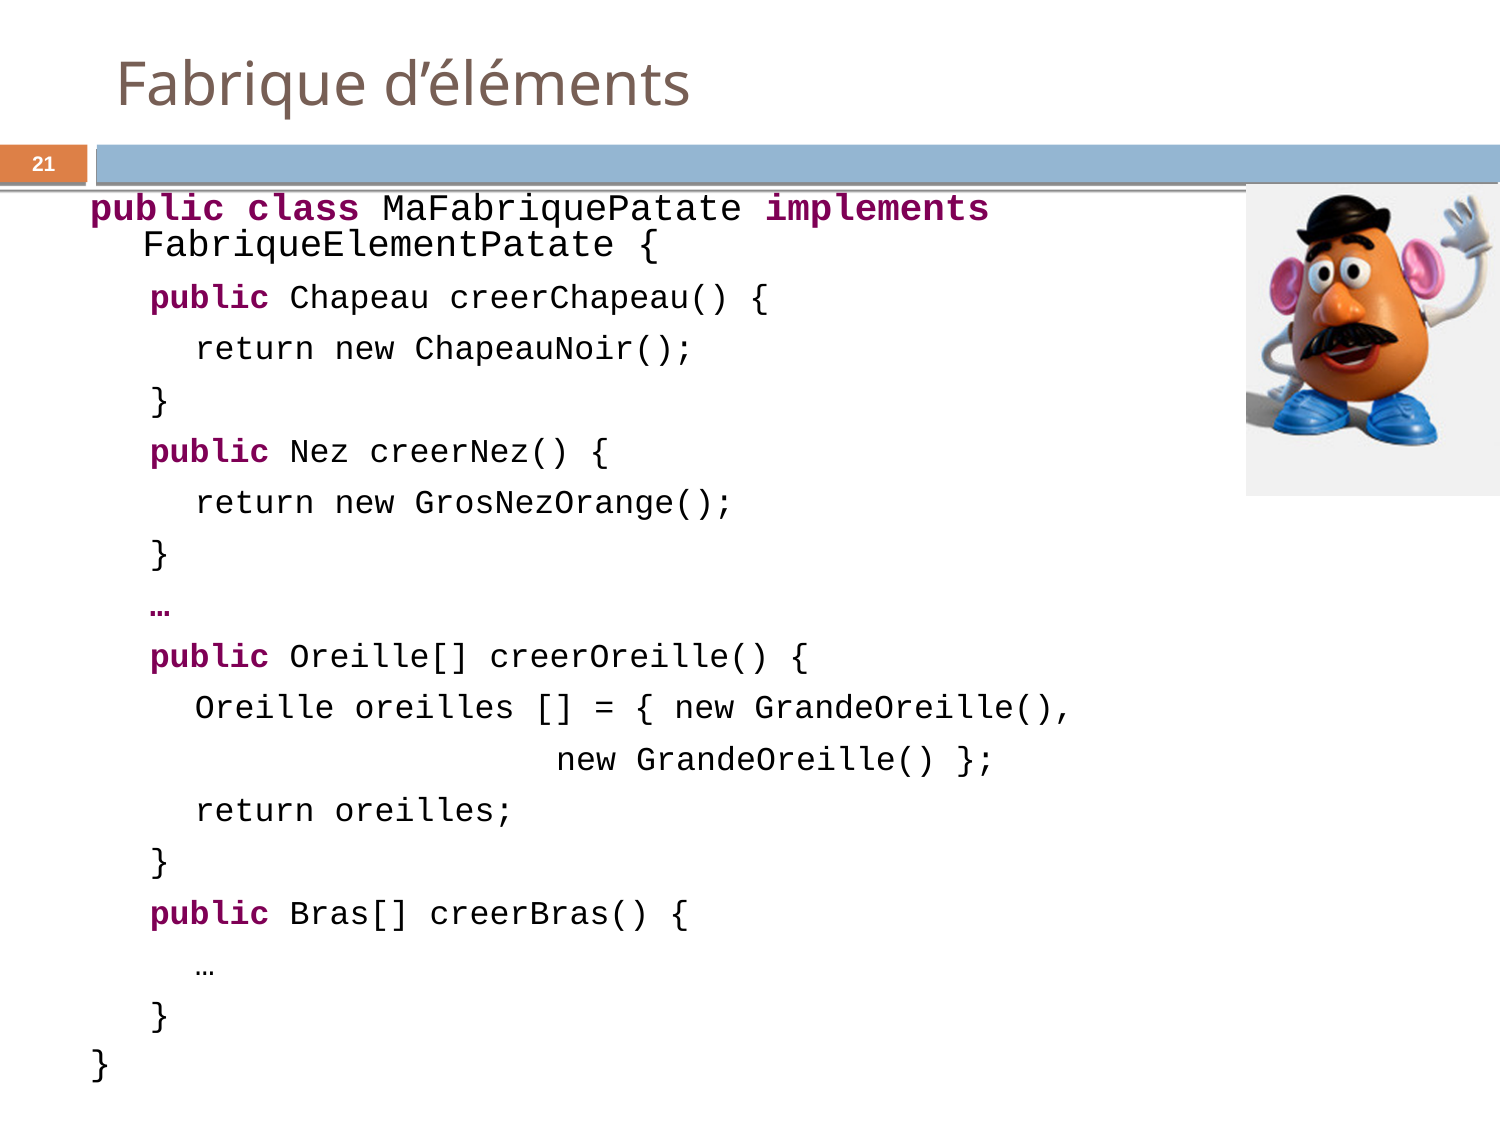

# Fabrique d’éléments
public class MaFabriquePatate implements FabriqueElementPatate {
public Chapeau creerChapeau() {
	return new ChapeauNoir();
}
public Nez creerNez() {
	return new GrosNezOrange();
}
…
public Oreille[] creerOreille() {
	Oreille oreilles [] = { new GrandeOreille(),
				 new GrandeOreille() };
	return oreilles;
}
public Bras[] creerBras() {
	…
}
}